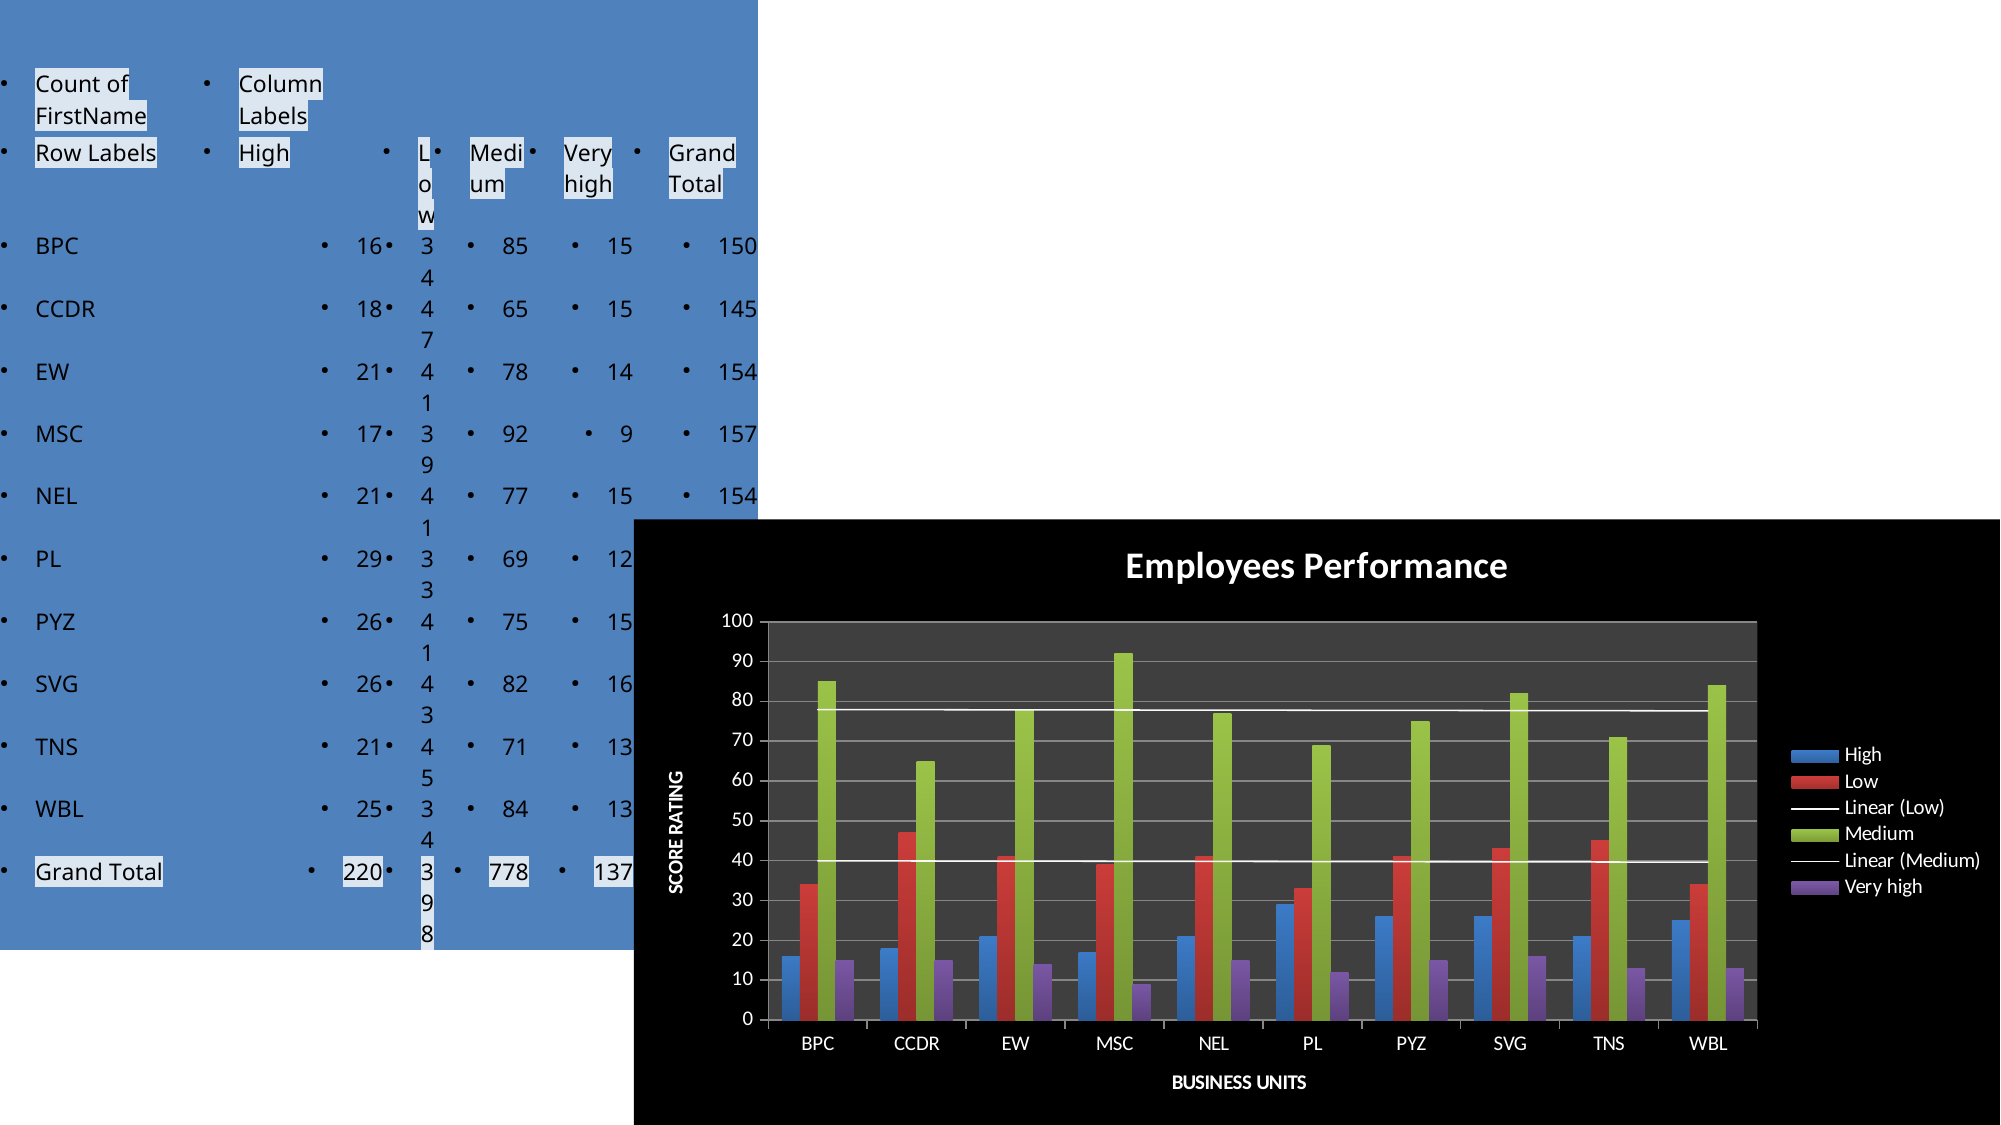

| | | | | | |
| --- | --- | --- | --- | --- | --- |
| Count of FirstName | Column Labels | | | | |
| Row Labels | High | Low | Medium | Very high | Grand Total |
| BPC | 16 | 34 | 85 | 15 | 150 |
| CCDR | 18 | 47 | 65 | 15 | 145 |
| EW | 21 | 41 | 78 | 14 | 154 |
| MSC | 17 | 39 | 92 | 9 | 157 |
| NEL | 21 | 41 | 77 | 15 | 154 |
| PL | 29 | 33 | 69 | 12 | 143 |
| PYZ | 26 | 41 | 75 | 15 | 157 |
| SVG | 26 | 43 | 82 | 16 | 167 |
| TNS | 21 | 45 | 71 | 13 | 150 |
| WBL | 25 | 34 | 84 | 13 | 156 |
| Grand Total | 220 | 398 | 778 | 137 | 1533 |
### Chart: Employees Performance
| Category | High | Low | Medium | Very high |
|---|---|---|---|---|
| BPC | 16.0 | 34.0 | 85.0 | 15.0 |
| CCDR | 18.0 | 47.0 | 65.0 | 15.0 |
| EW | 21.0 | 41.0 | 78.0 | 14.0 |
| MSC | 17.0 | 39.0 | 92.0 | 9.0 |
| NEL | 21.0 | 41.0 | 77.0 | 15.0 |
| PL | 29.0 | 33.0 | 69.0 | 12.0 |
| PYZ | 26.0 | 41.0 | 75.0 | 15.0 |
| SVG | 26.0 | 43.0 | 82.0 | 16.0 |
| TNS | 21.0 | 45.0 | 71.0 | 13.0 |
| WBL | 25.0 | 34.0 | 84.0 | 13.0 |